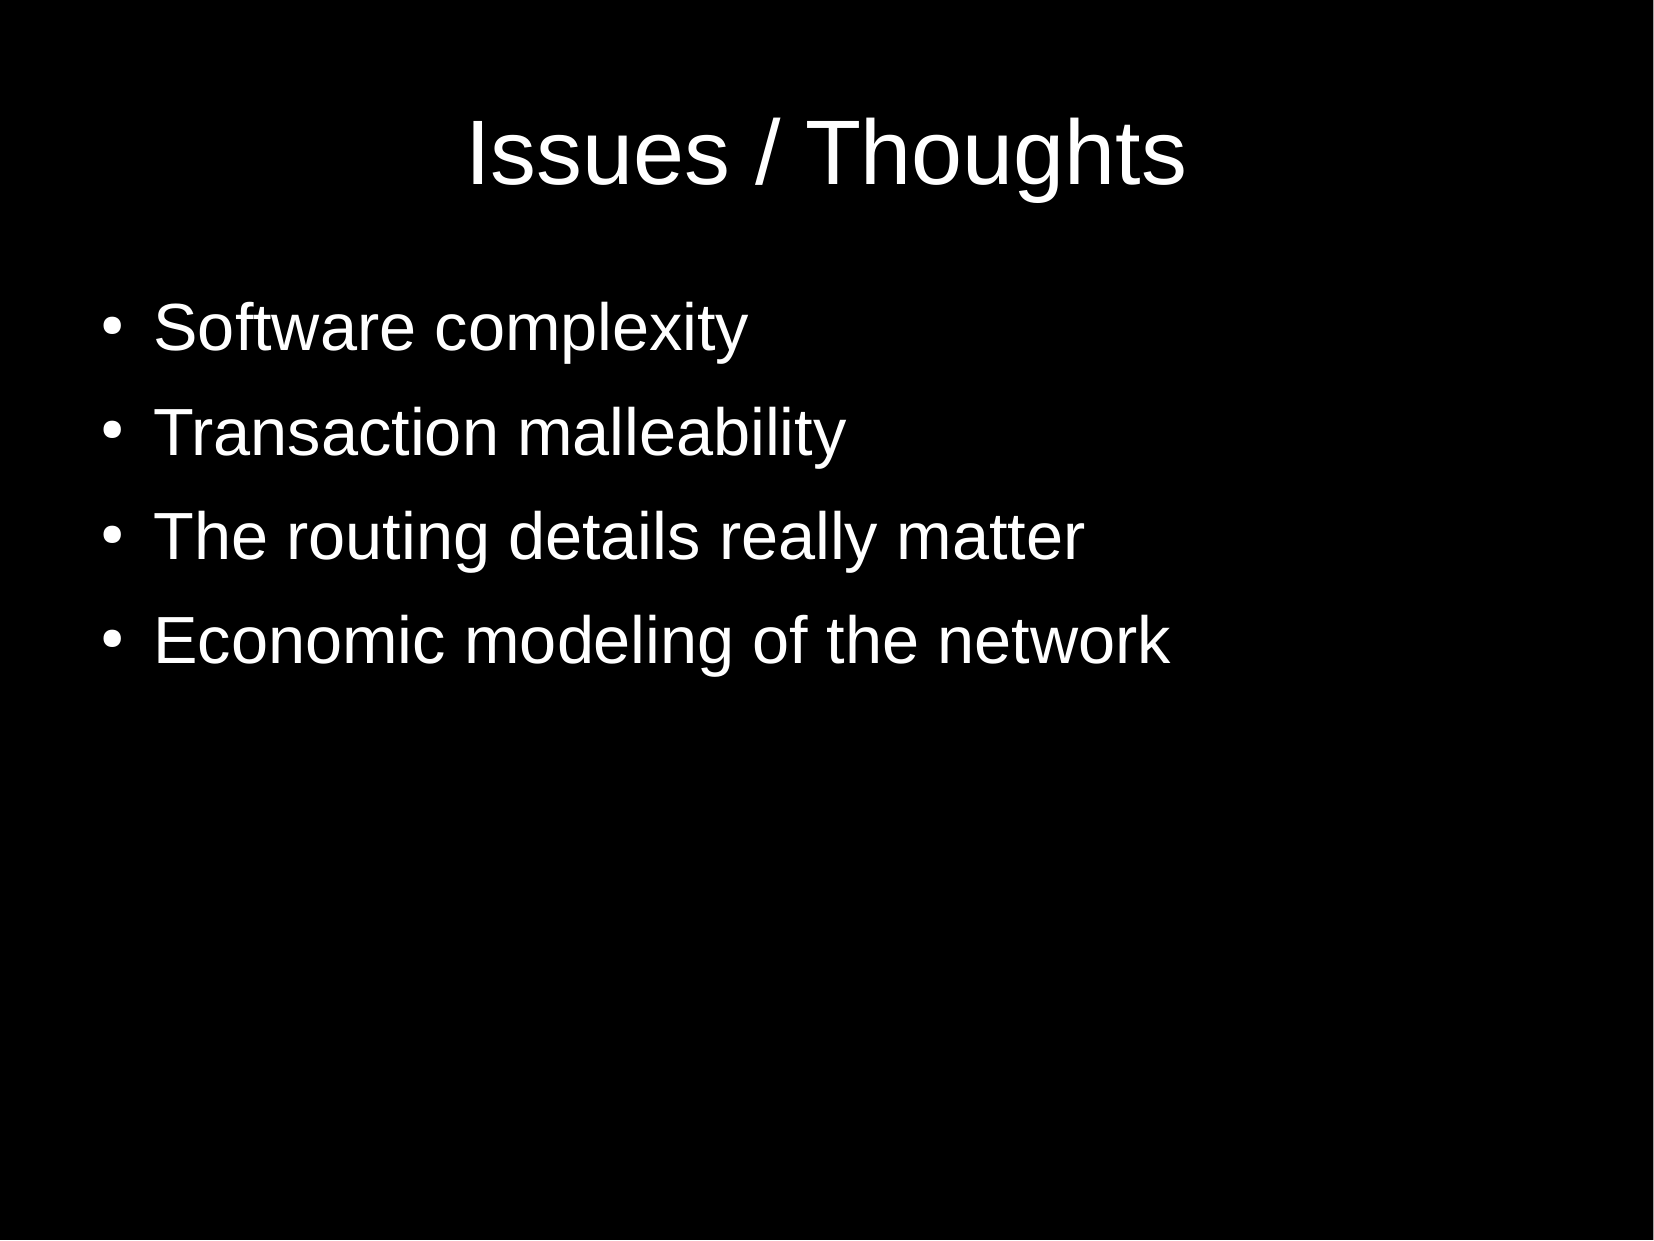

# Issues / Thoughts
Software complexity
Transaction malleability
The routing details really matter
Economic modeling of the network